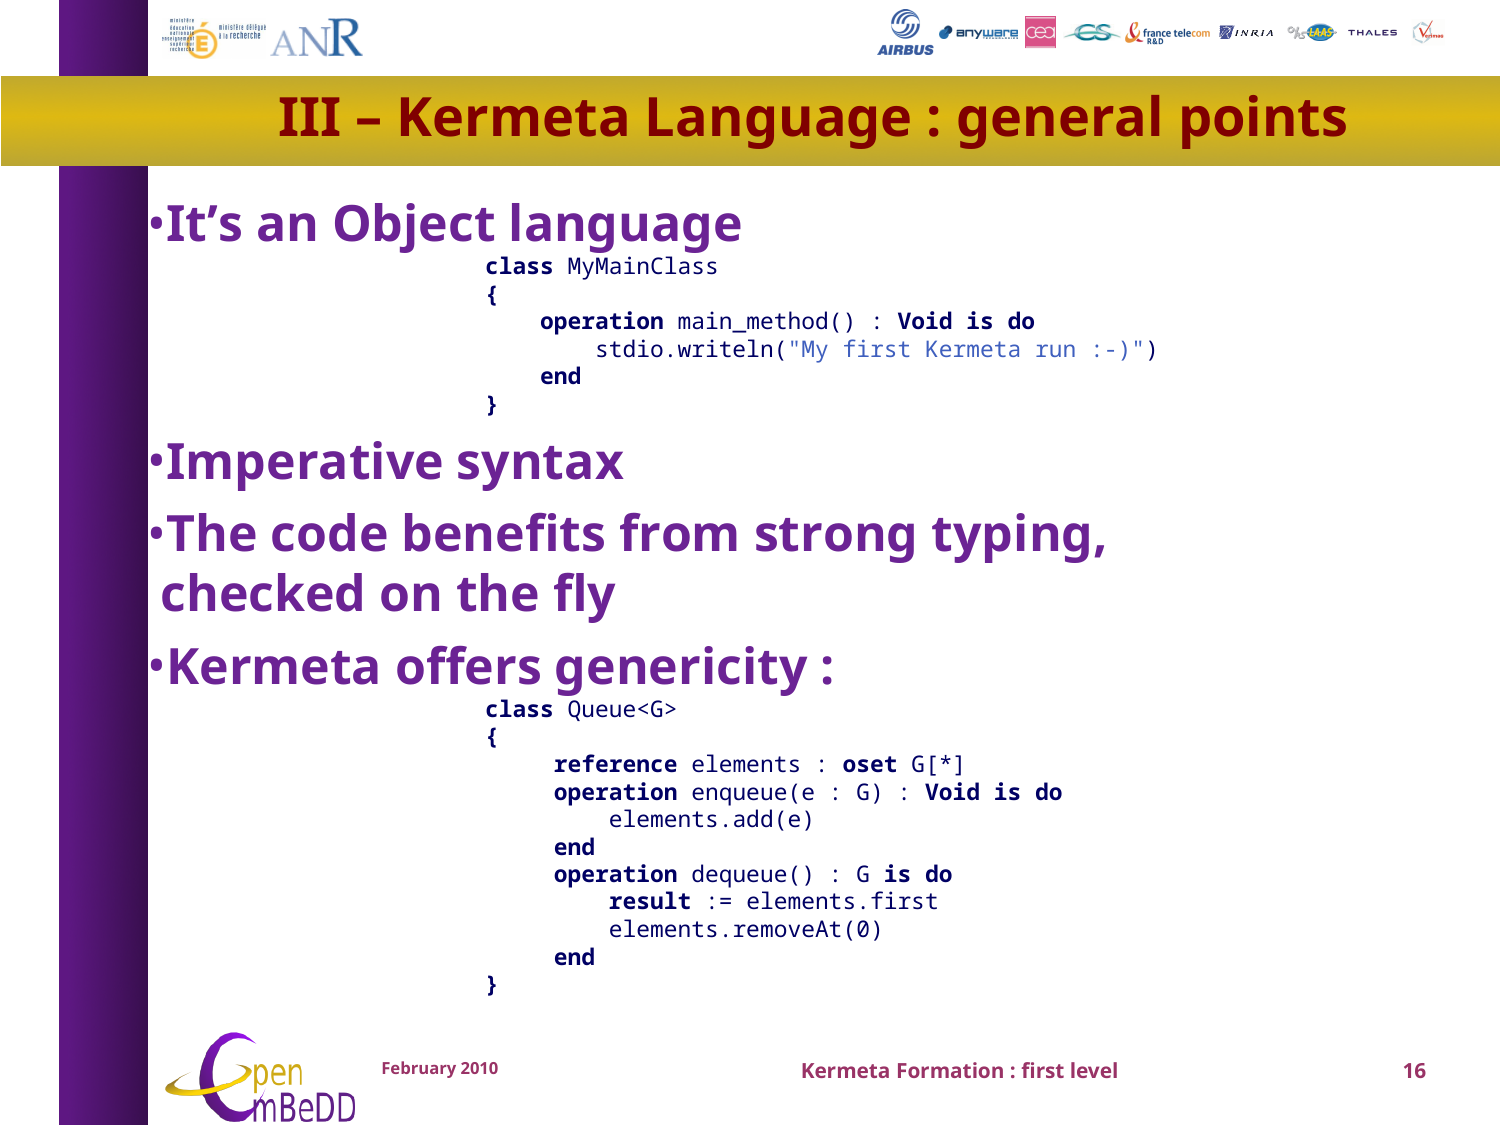

# III – Kermeta Language : general points
It’s an Object language
class MyMainClass
{
 operation main_method() : Void is do
 stdio.writeln("My first Kermeta run :-)")
 end
}
Imperative syntax
The code benefits from strong typing,
 checked on the fly
Kermeta offers genericity :
class Queue<G>
{
 reference elements : oset G[*]
 operation enqueue(e : G) : Void is do
 elements.add(e)
 end
 operation dequeue() : G is do
 result := elements.first
 elements.removeAt(0)
 end
}
Kermeta Formation : first level
February 2010
14